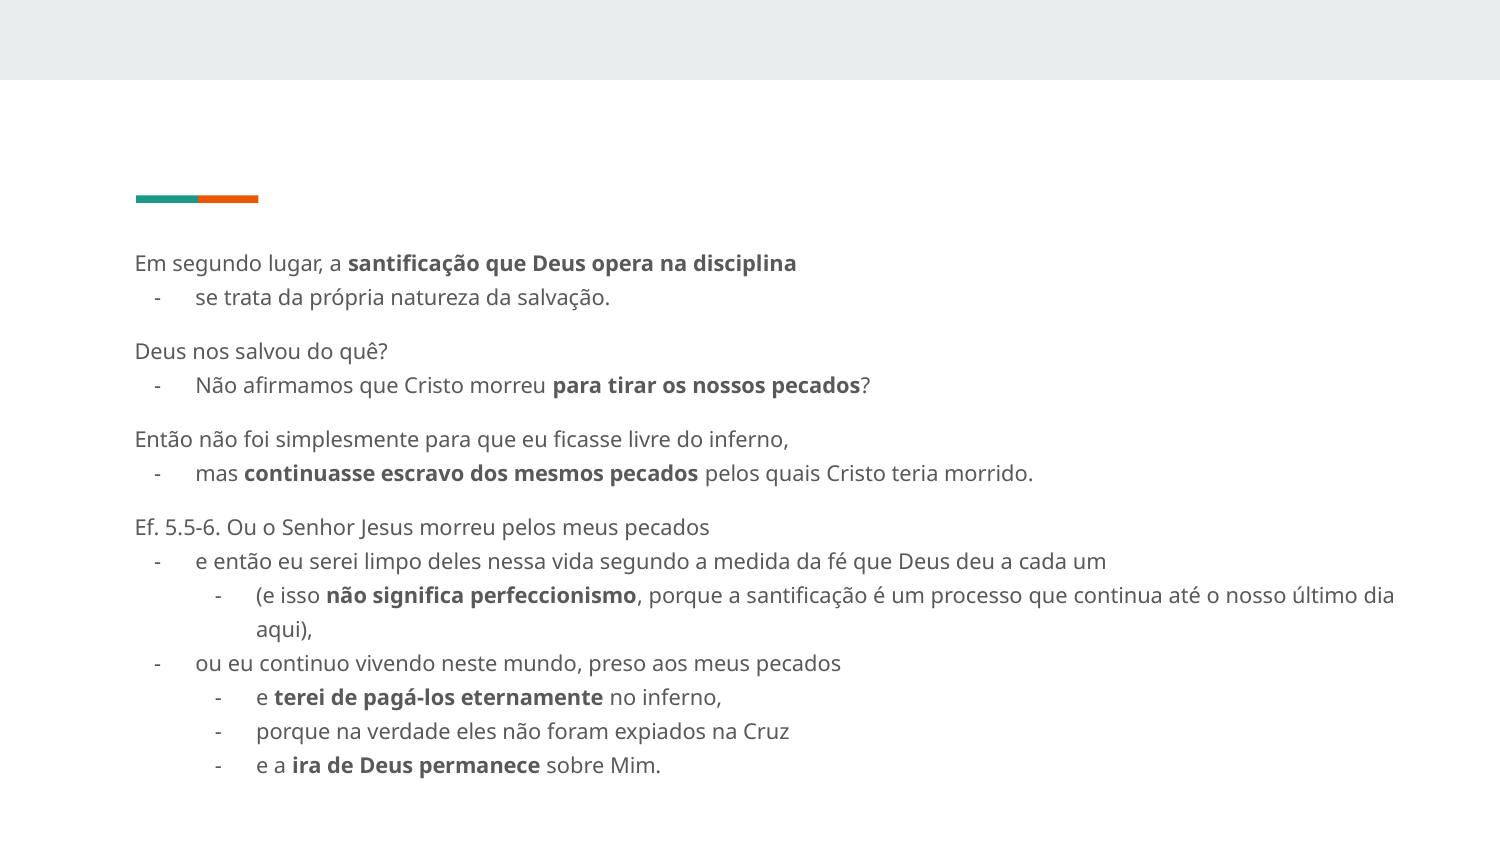

#
Em segundo lugar, a santificação que Deus opera na disciplina
se trata da própria natureza da salvação.
Deus nos salvou do quê?
Não afirmamos que Cristo morreu para tirar os nossos pecados?
Então não foi simplesmente para que eu ficasse livre do inferno,
mas continuasse escravo dos mesmos pecados pelos quais Cristo teria morrido.
Ef. 5.5-6. Ou o Senhor Jesus morreu pelos meus pecados
e então eu serei limpo deles nessa vida segundo a medida da fé que Deus deu a cada um
(e isso não significa perfeccionismo, porque a santificação é um processo que continua até o nosso último dia aqui),
ou eu continuo vivendo neste mundo, preso aos meus pecados
e terei de pagá-los eternamente no inferno,
porque na verdade eles não foram expiados na Cruz
e a ira de Deus permanece sobre Mim.